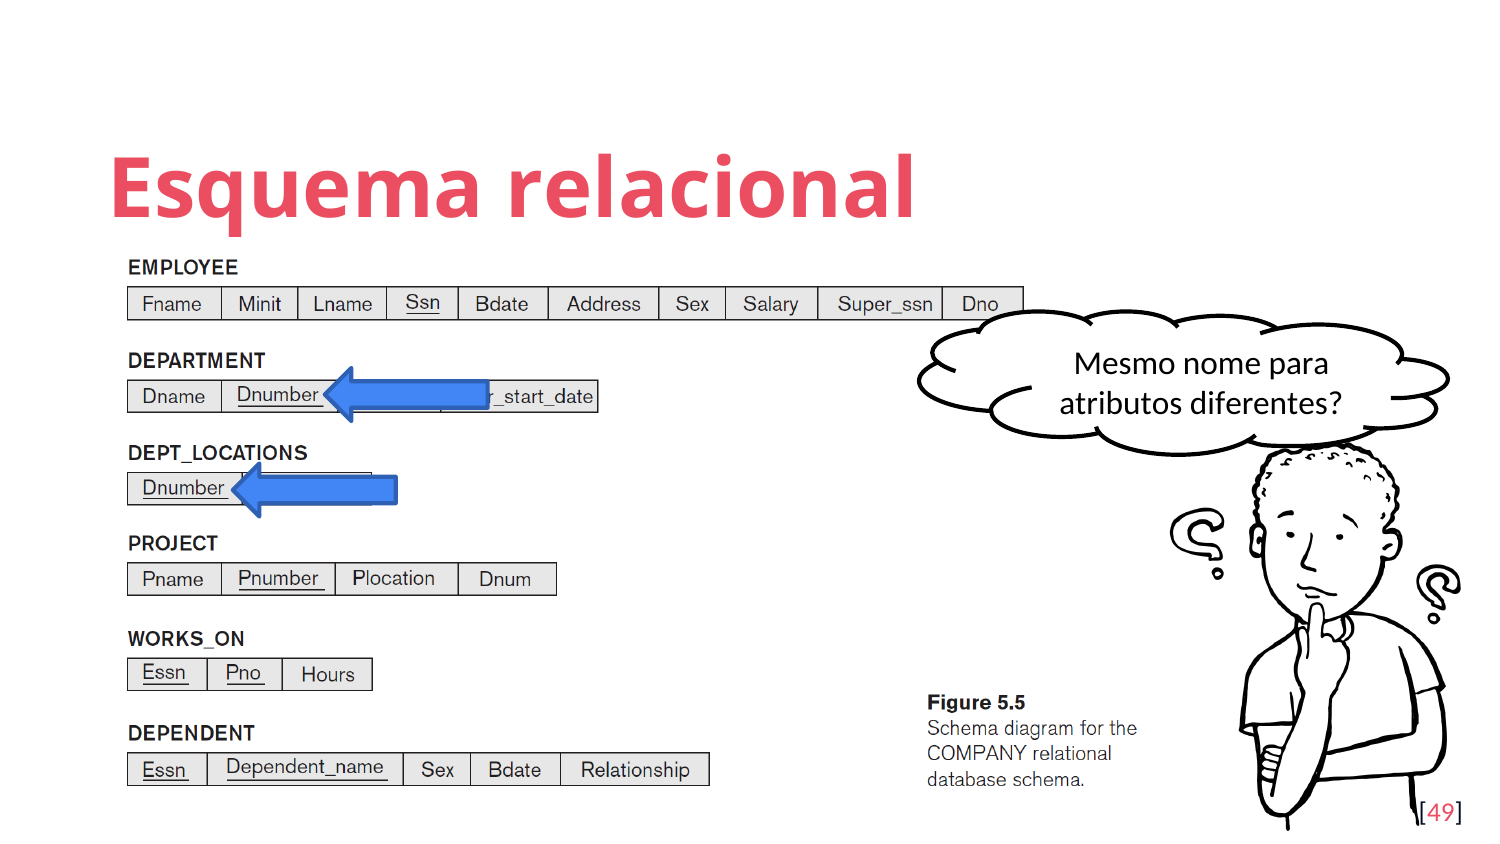

Esquema relacional
Mesmo nome para atributos diferentes?